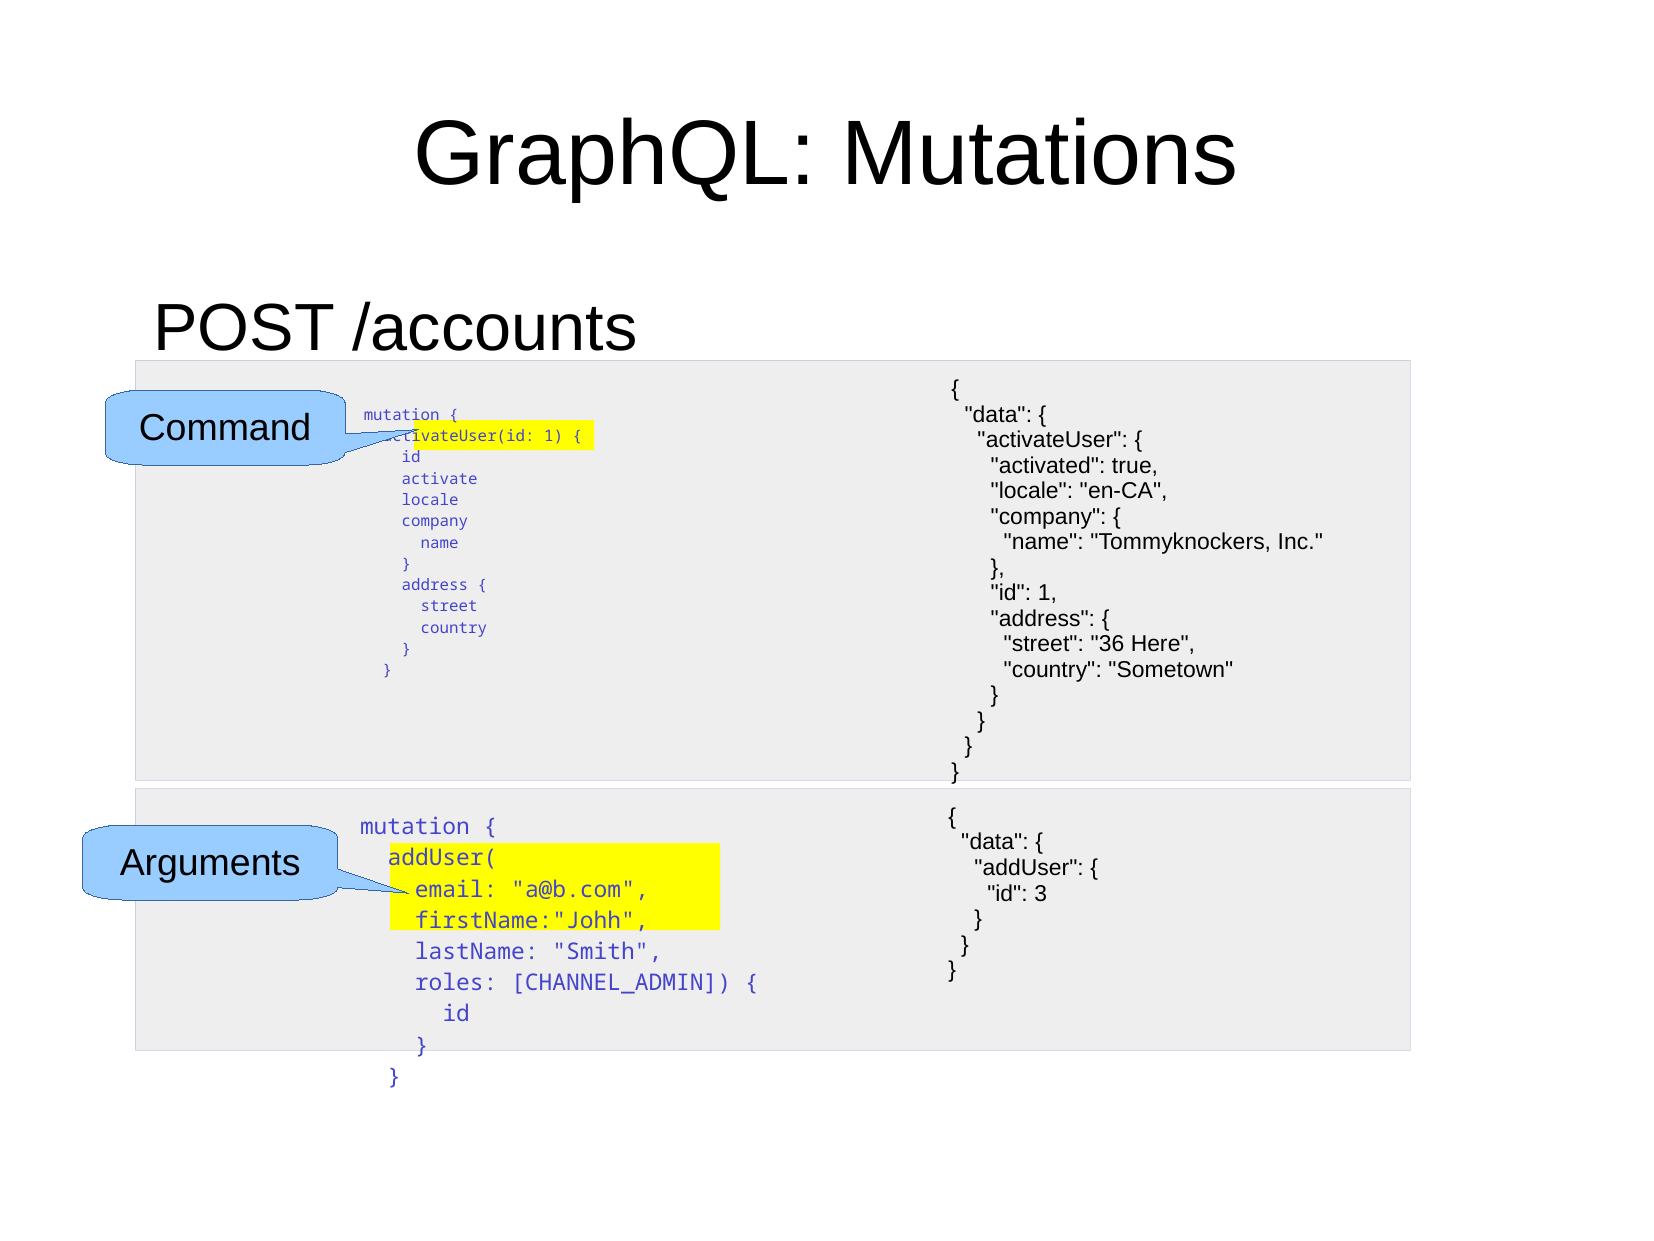

# GraphQL: Mutations
POST /accounts
{
 "data": {
 "activateUser": {
 "activated": true,
 "locale": "en-CA",
 "company": {
 "name": "Tommyknockers, Inc."
 },
 "id": 1,
 "address": {
 "street": "36 Here",
 "country": "Sometown"
 }
 }
 }
}
Command
 mutation {
 activateUser(id: 1) {
 id
 activate
 locale
 company
 name
 }
 address {
 street
 country
 }
 }
{
 "data": {
 "addUser": {
 "id": 3
 }
 }
}
mutation {
 addUser(
 email: "a@b.com",
 firstName:"Johh",
 lastName: "Smith",
 roles: [CHANNEL_ADMIN]) {
 id
 }
 }
Arguments